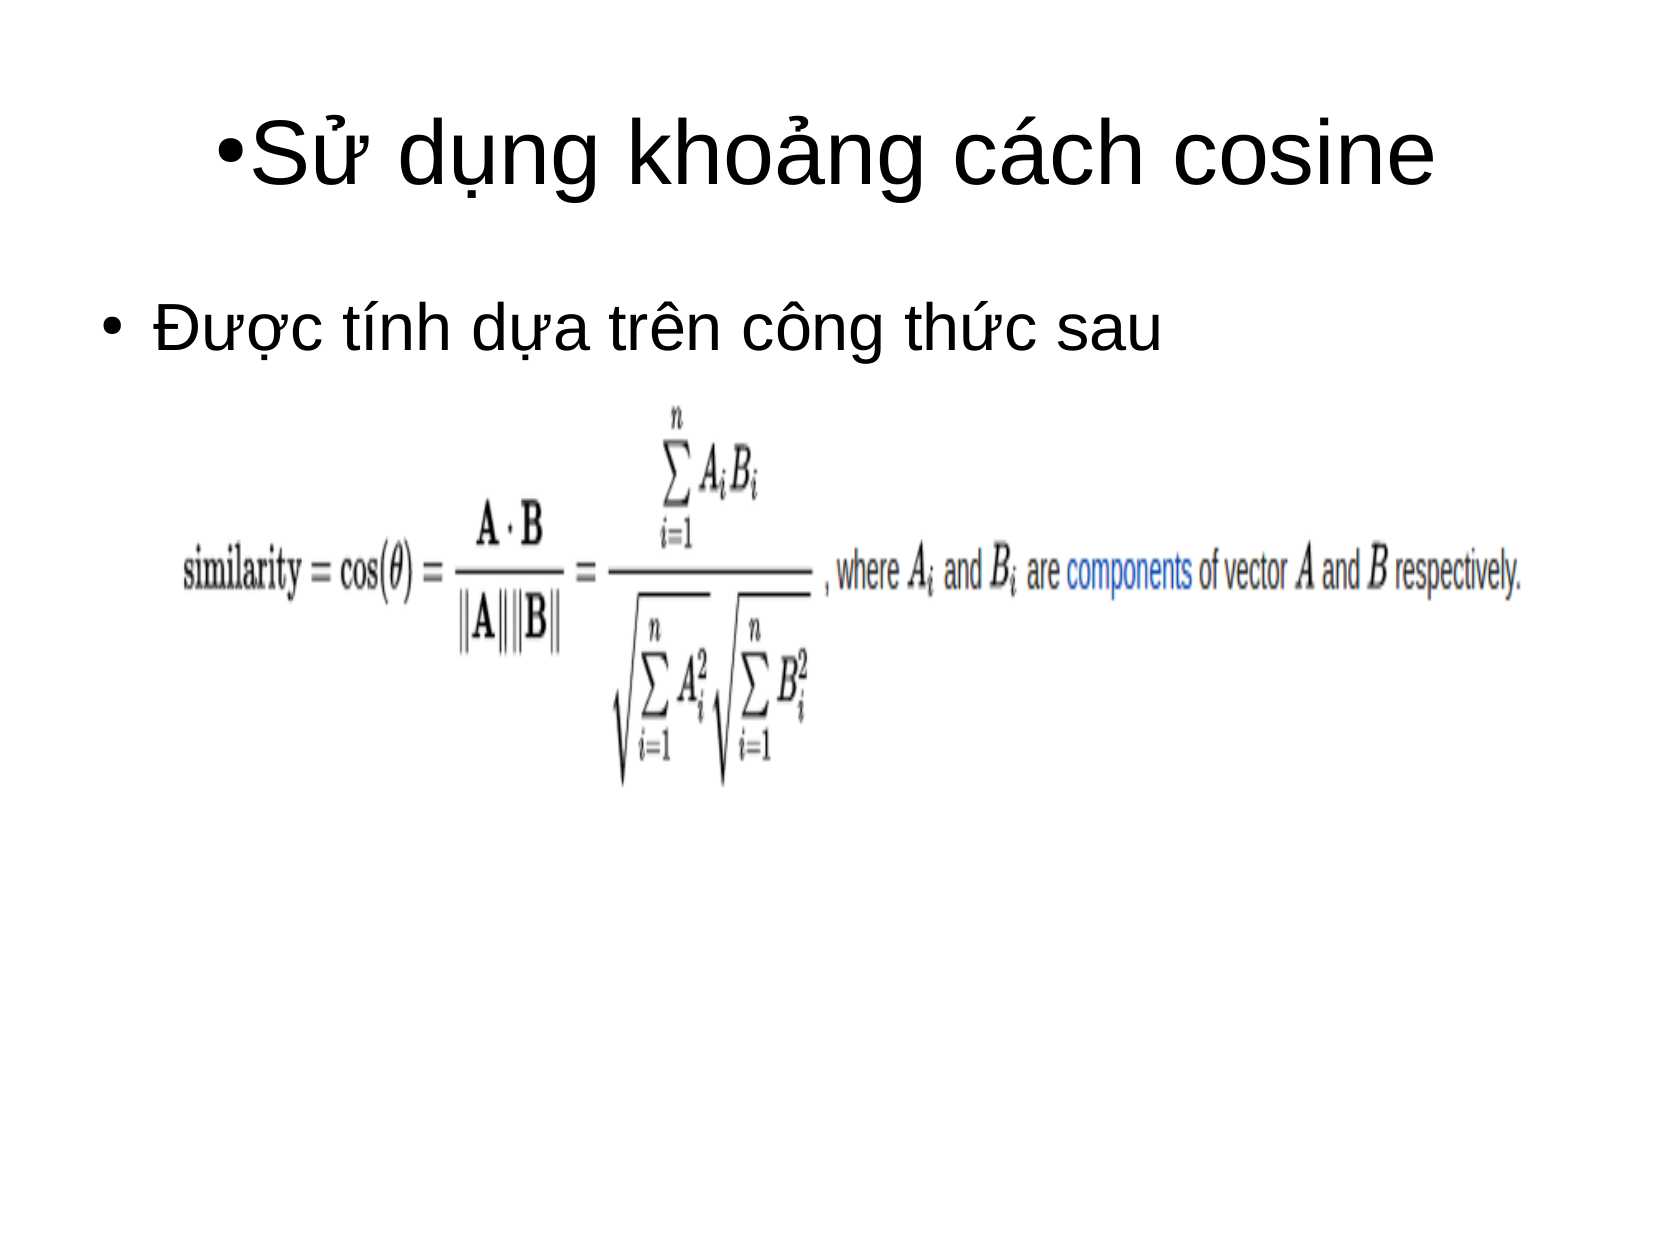

# Sử dụng khoảng cách cosine
Được tính dựa trên công thức sau